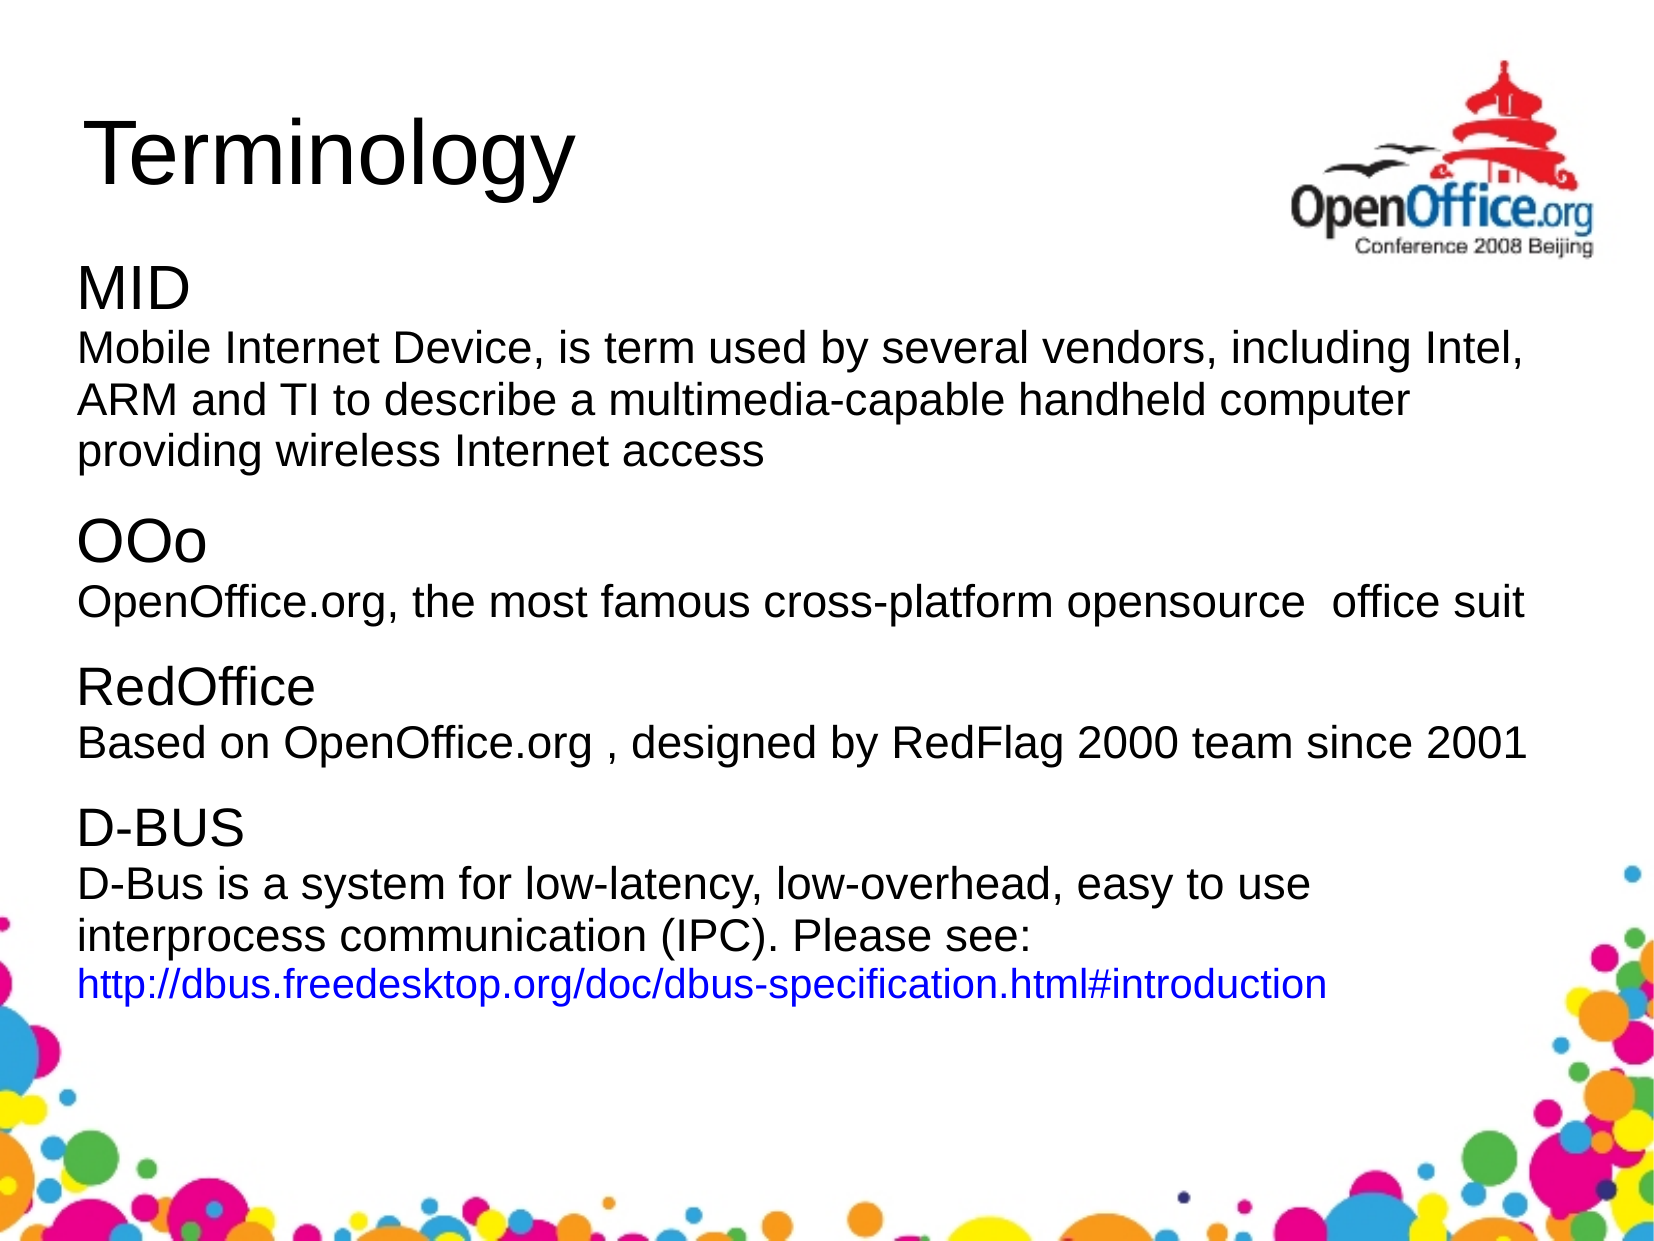

# Terminology
MID
Mobile Internet Device, is term used by several vendors, including Intel, ARM and TI to describe a multimedia-capable handheld computer providing wireless Internet access
OOo
OpenOffice.org, the most famous cross-platform opensource office suit
RedOffice
Based on OpenOffice.org , designed by RedFlag 2000 team since 2001
D-BUS
D-Bus is a system for low-latency, low-overhead, easy to use interprocess communication (IPC). Please see:
http://dbus.freedesktop.org/doc/dbus-specification.html#introduction